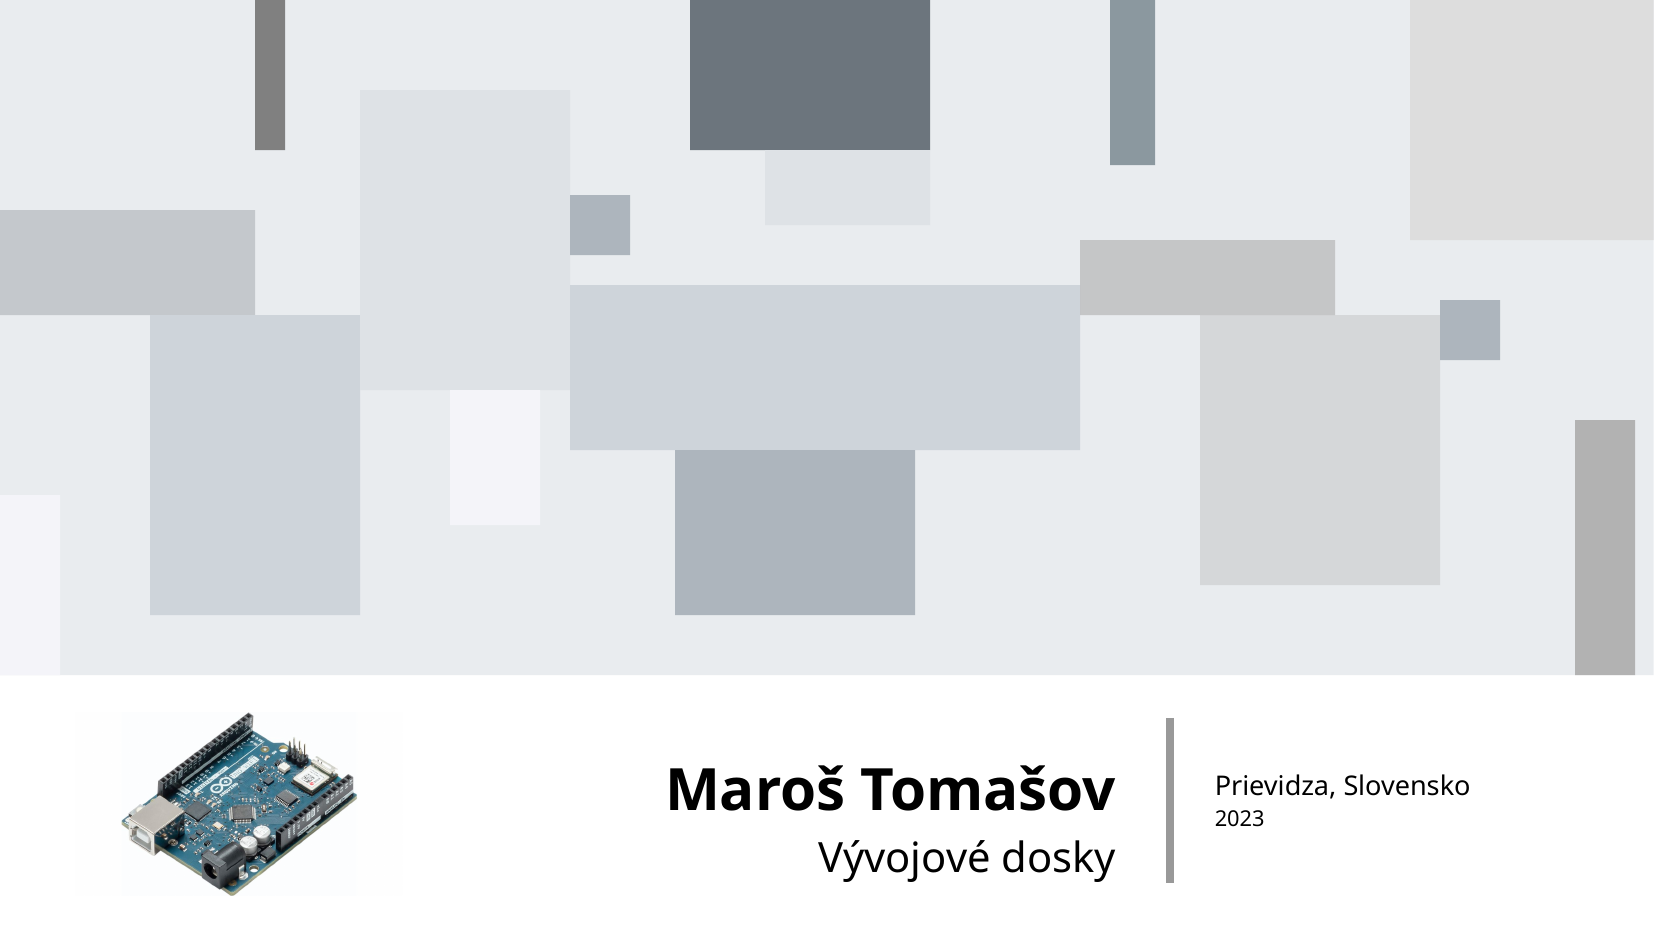

Maroš Tomašov
Vývojové dosky
Prievidza, Slovensko
2023